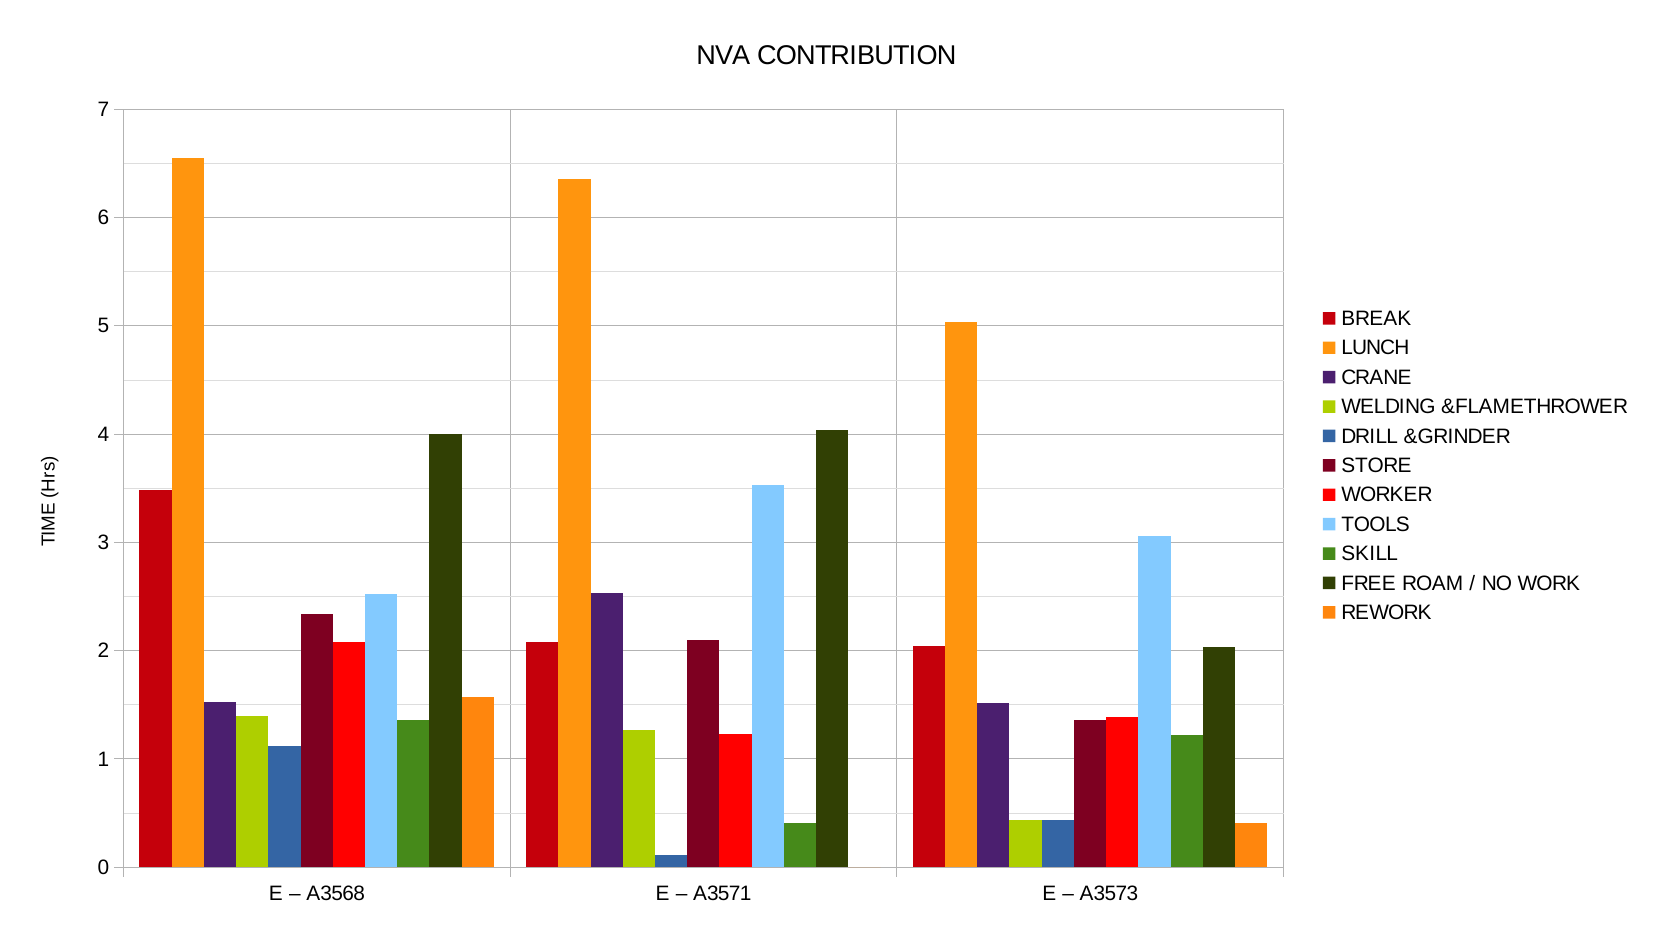

### Chart: NVA CONTRIBUTION
| Category | BREAK | LUNCH | CRANE | WELDING &FLAMETHROWER | DRILL &GRINDER | STORE | WORKER | TOOLS | SKILL | FREE ROAM / NO WORK | REWORK |
|---|---|---|---|---|---|---|---|---|---|---|---|
| E – A3568 | 3.48 | 6.55 | 1.53 | 1.4 | 1.12 | 2.34 | 2.08 | 2.52 | 1.36 | 4.0 | 1.57 |
| E – A3571 | 2.08 | 6.36 | 2.53 | 1.27 | 0.11 | 2.1 | 1.23 | 3.53 | 0.41 | 4.04 | 0.0 |
| E – A3573 | 2.04 | 5.04 | 1.52 | 0.44 | 0.44 | 1.36 | 1.39 | 3.06 | 1.22 | 2.03 | 0.41 |